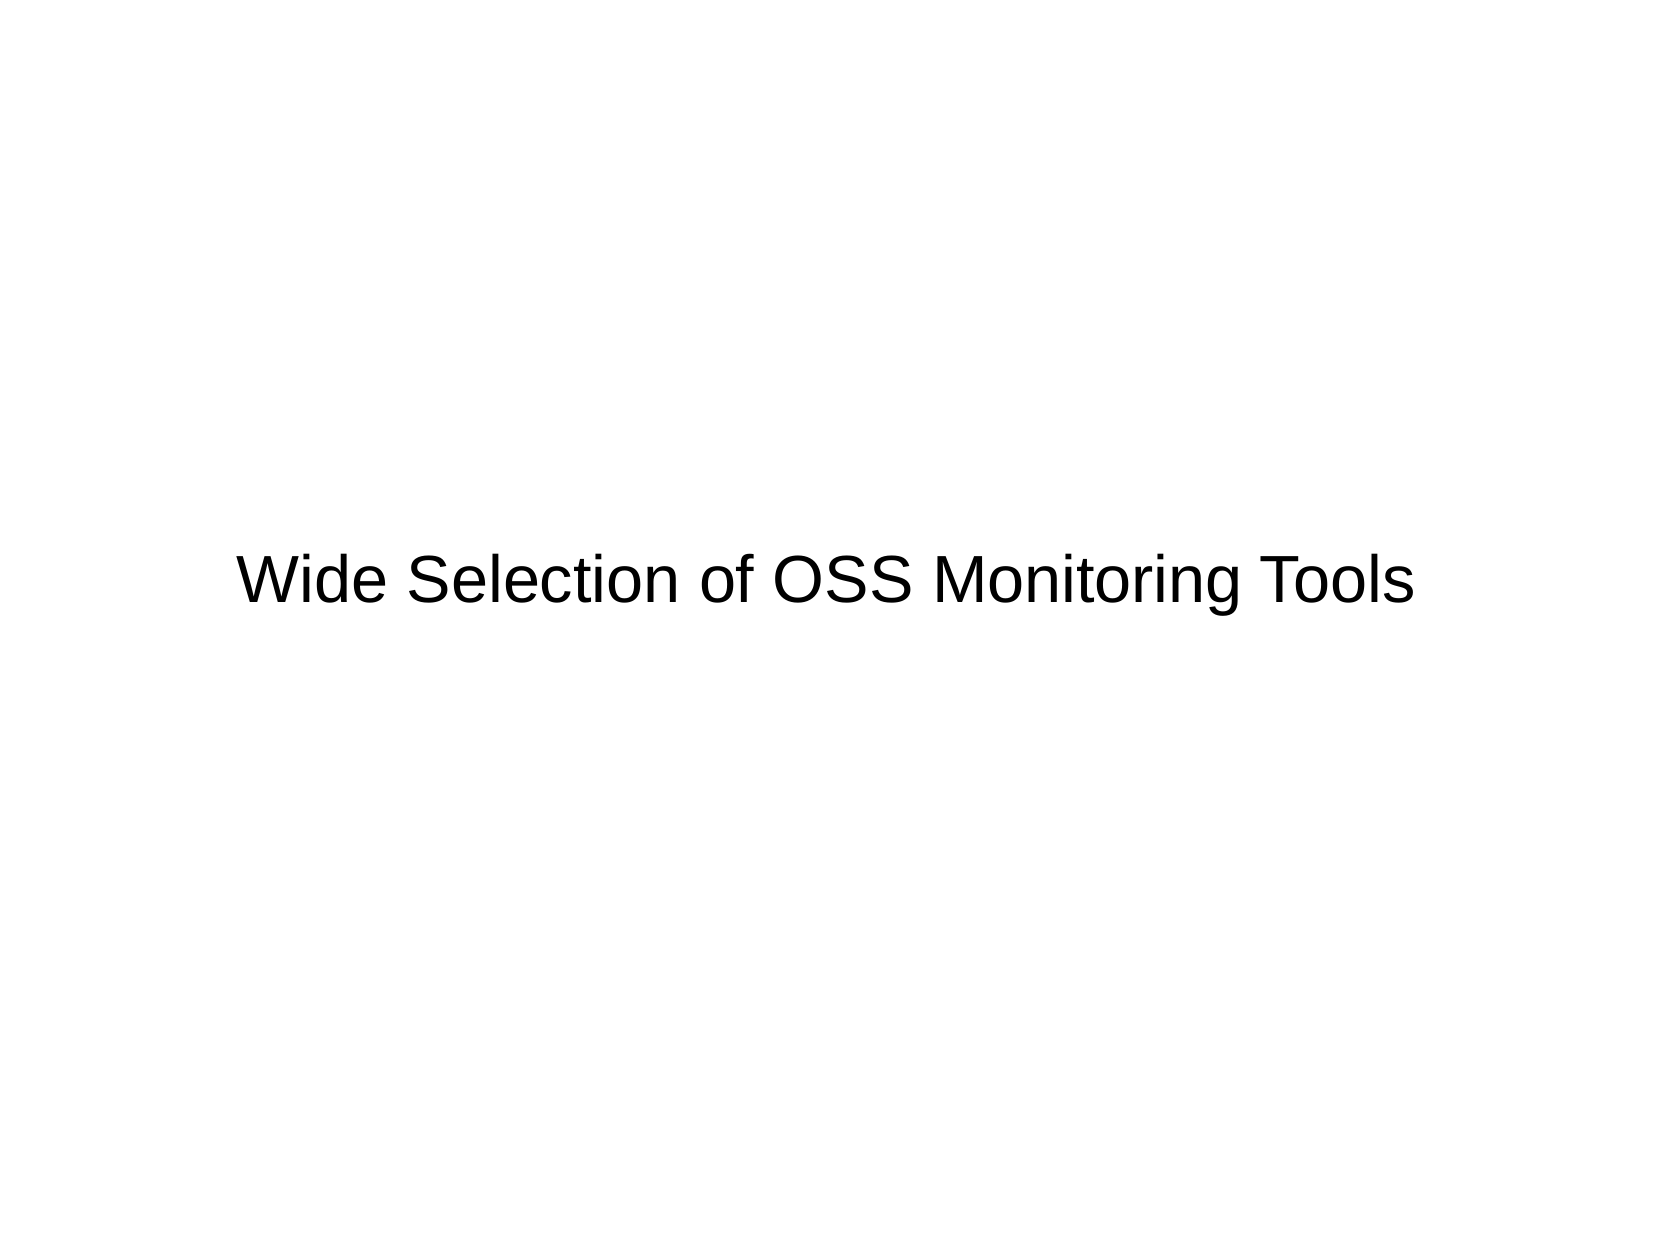

# Wide Selection of OSS Monitoring Tools